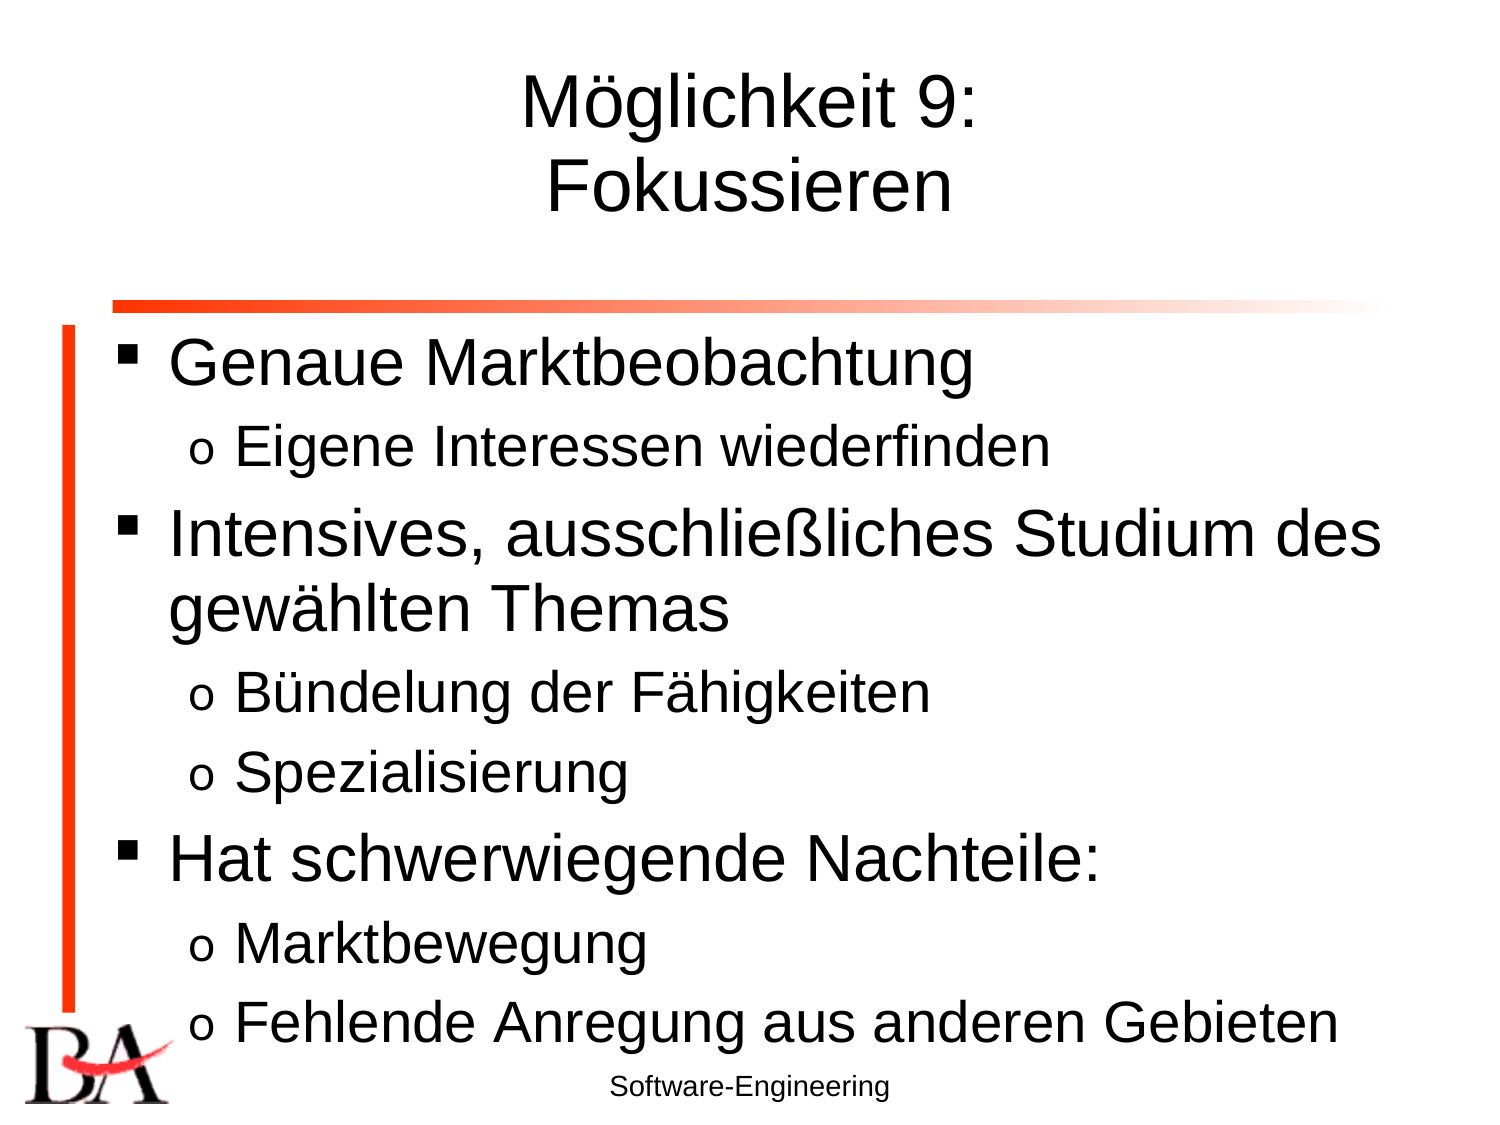

# Möglichkeit 9: Fokussieren
Genaue Marktbeobachtung
Eigene Interessen wiederfinden
Intensives, ausschließliches Studium des gewählten Themas
Bündelung der Fähigkeiten
Spezialisierung
Hat schwerwiegende Nachteile:
Marktbewegung
Fehlende Anregung aus anderen Gebieten